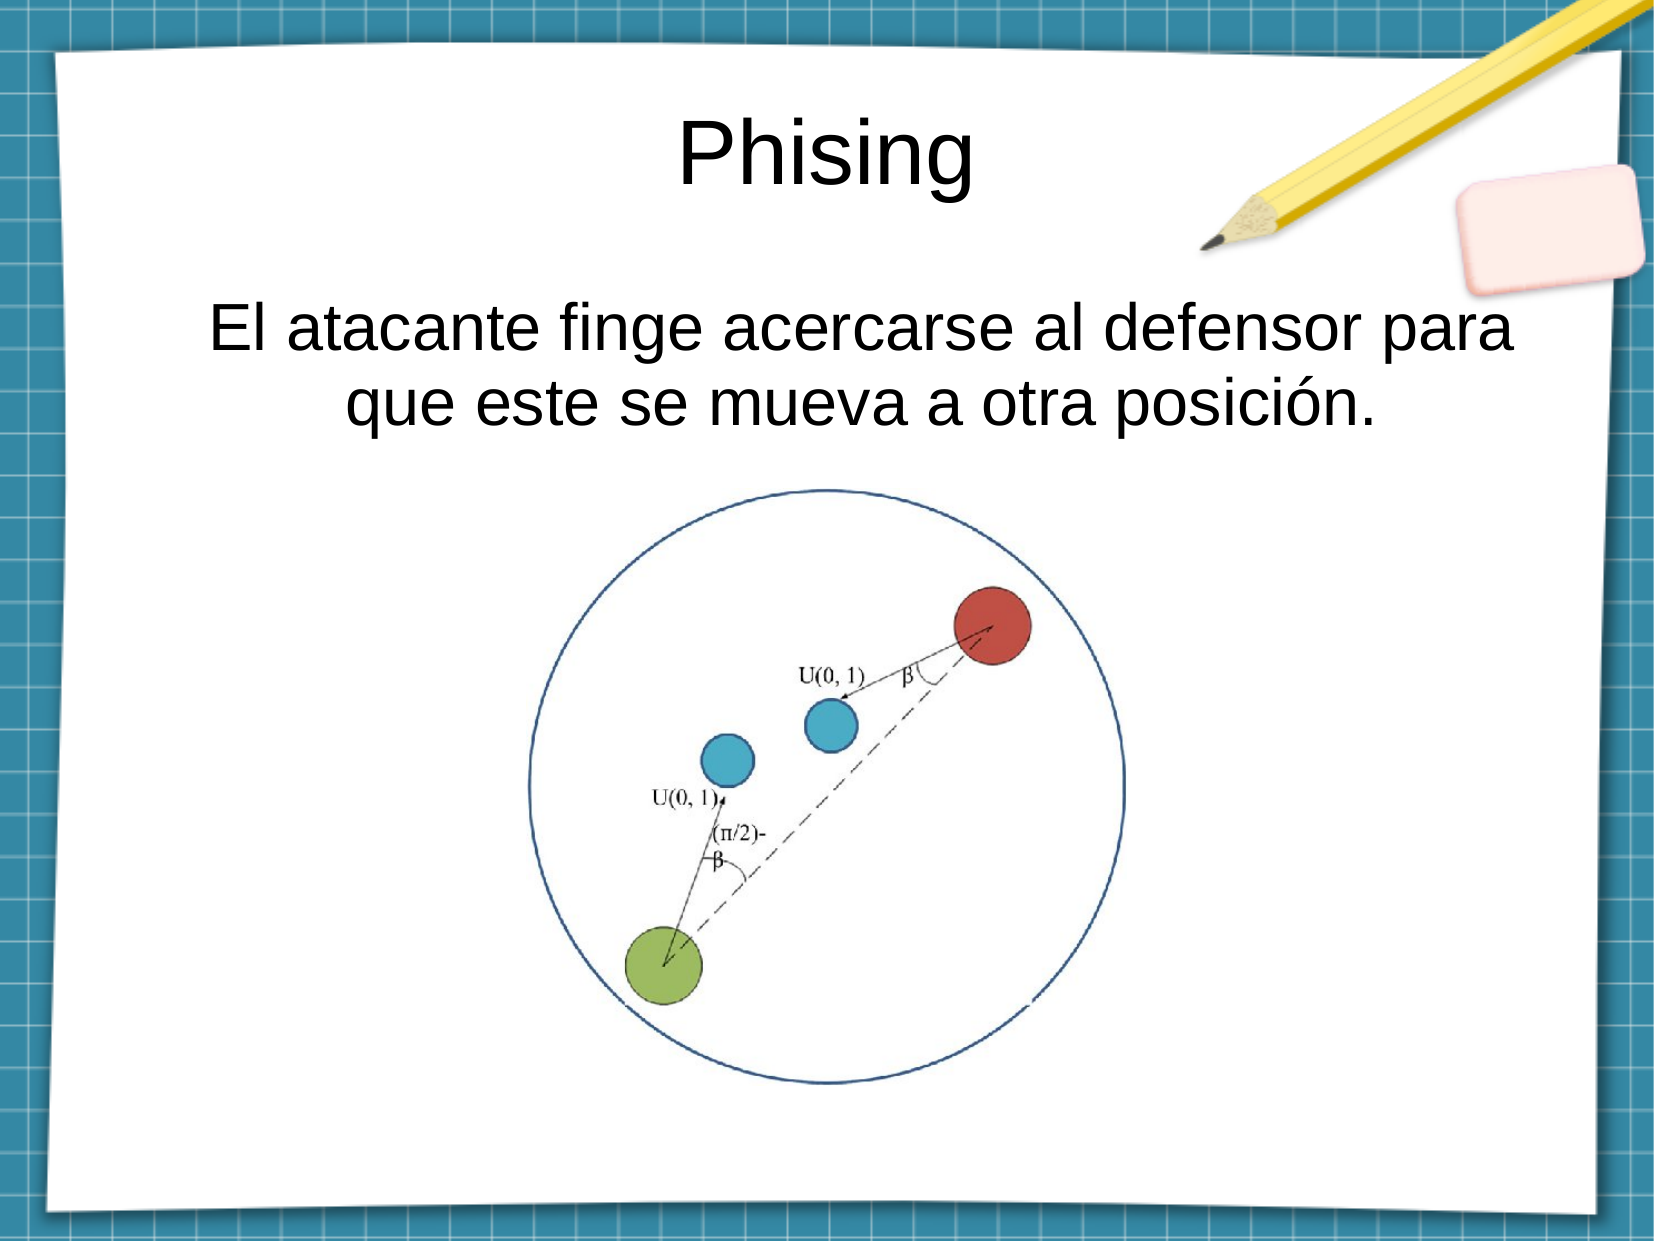

# Phising
El atacante finge acercarse al defensor para que este se mueva a otra posición.